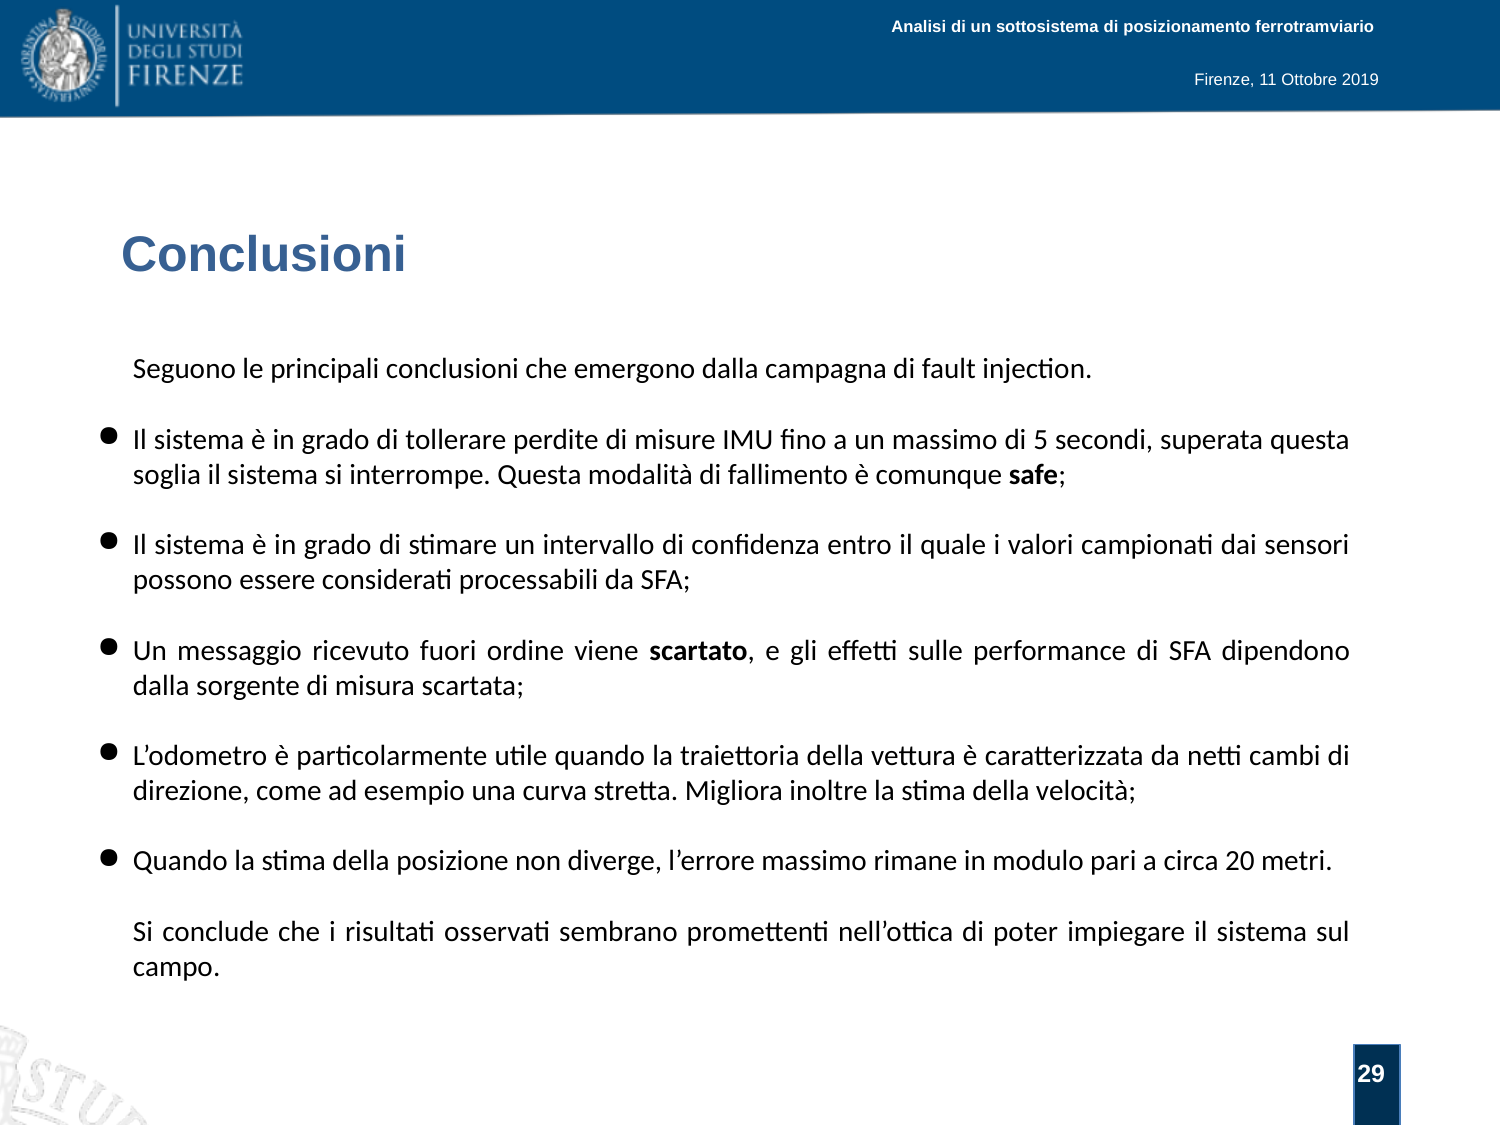

Analisi di un sottosistema di posizionamento ferrotramviario
Firenze, 11 Ottobre 2019
Conclusioni
Seguono le principali conclusioni che emergono dalla campagna di fault injection.
Il sistema è in grado di tollerare perdite di misure IMU fino a un massimo di 5 secondi, superata questa soglia il sistema si interrompe. Questa modalità di fallimento è comunque safe;
Il sistema è in grado di stimare un intervallo di confidenza entro il quale i valori campionati dai sensori possono essere considerati processabili da SFA;
Un messaggio ricevuto fuori ordine viene scartato, e gli effetti sulle performance di SFA dipendono dalla sorgente di misura scartata;
L’odometro è particolarmente utile quando la traiettoria della vettura è caratterizzata da netti cambi di direzione, come ad esempio una curva stretta. Migliora inoltre la stima della velocità;
Quando la stima della posizione non diverge, l’errore massimo rimane in modulo pari a circa 20 metri.
Si conclude che i risultati osservati sembrano promettenti nell’ottica di poter impiegare il sistema sul campo.